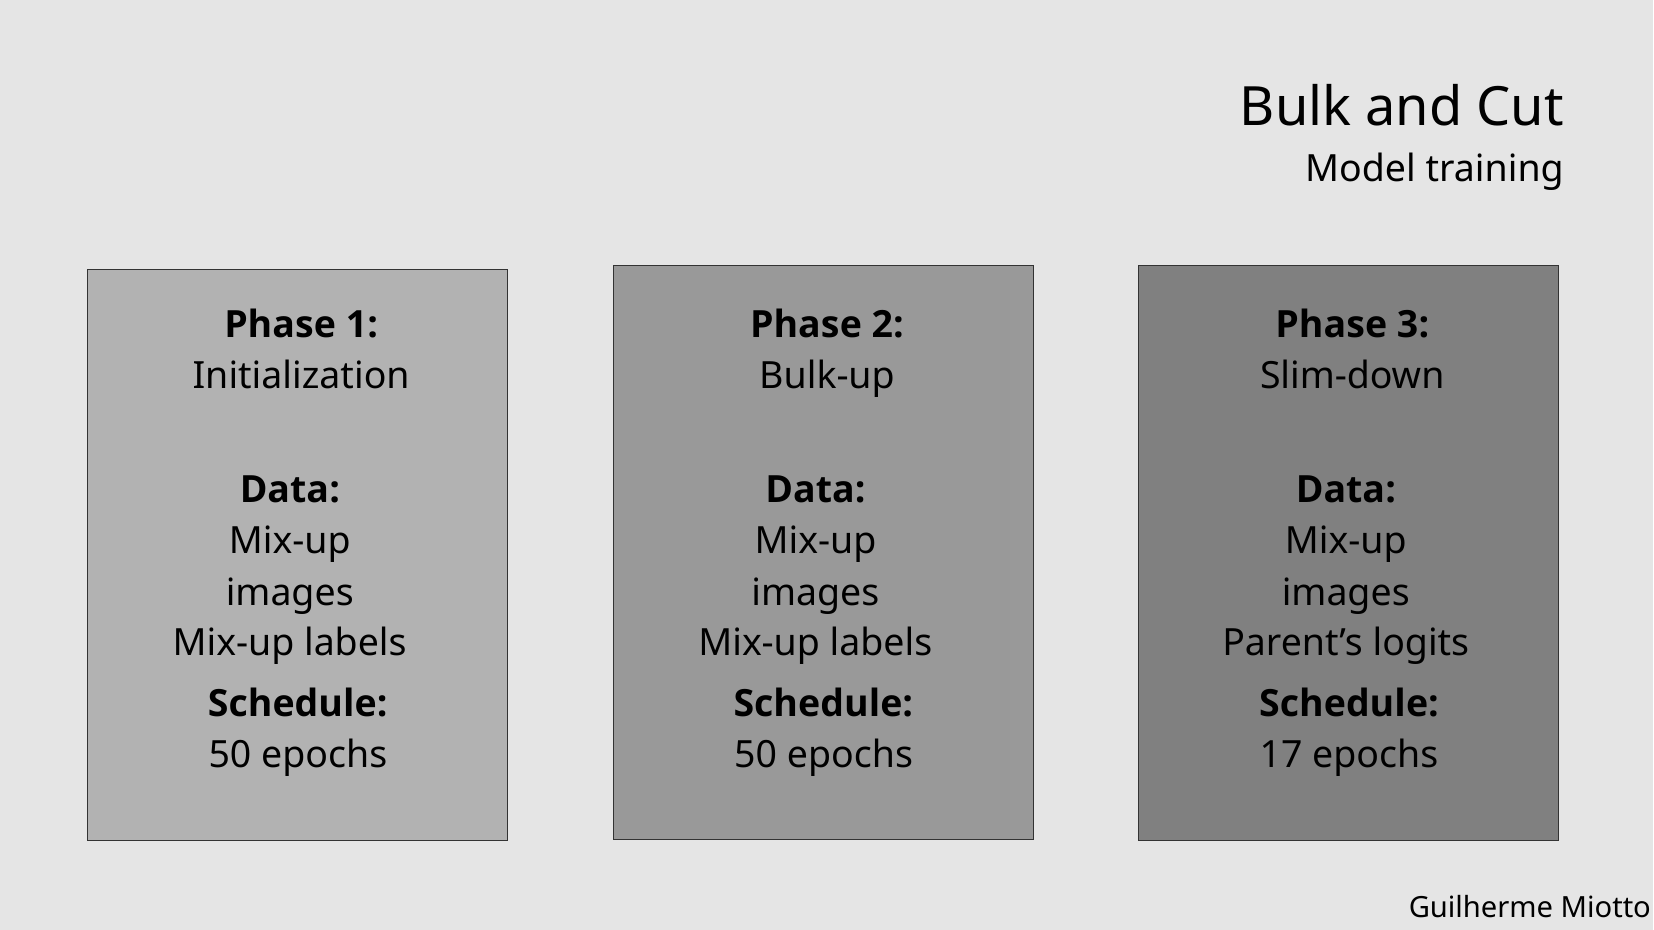

Bulk and Cut
Model training
Phase 2:
Bulk-up
Phase 3:
Slim-down
Phase 1:
Initialization
Data:
Mix-up images
Mix-up labels
Data:
Mix-up images
Mix-up labels
Data:
Mix-up images
Parent’s logits
Schedule:
50 epochs
Schedule:
50 epochs
Schedule:
17 epochs
Guilherme Miotto